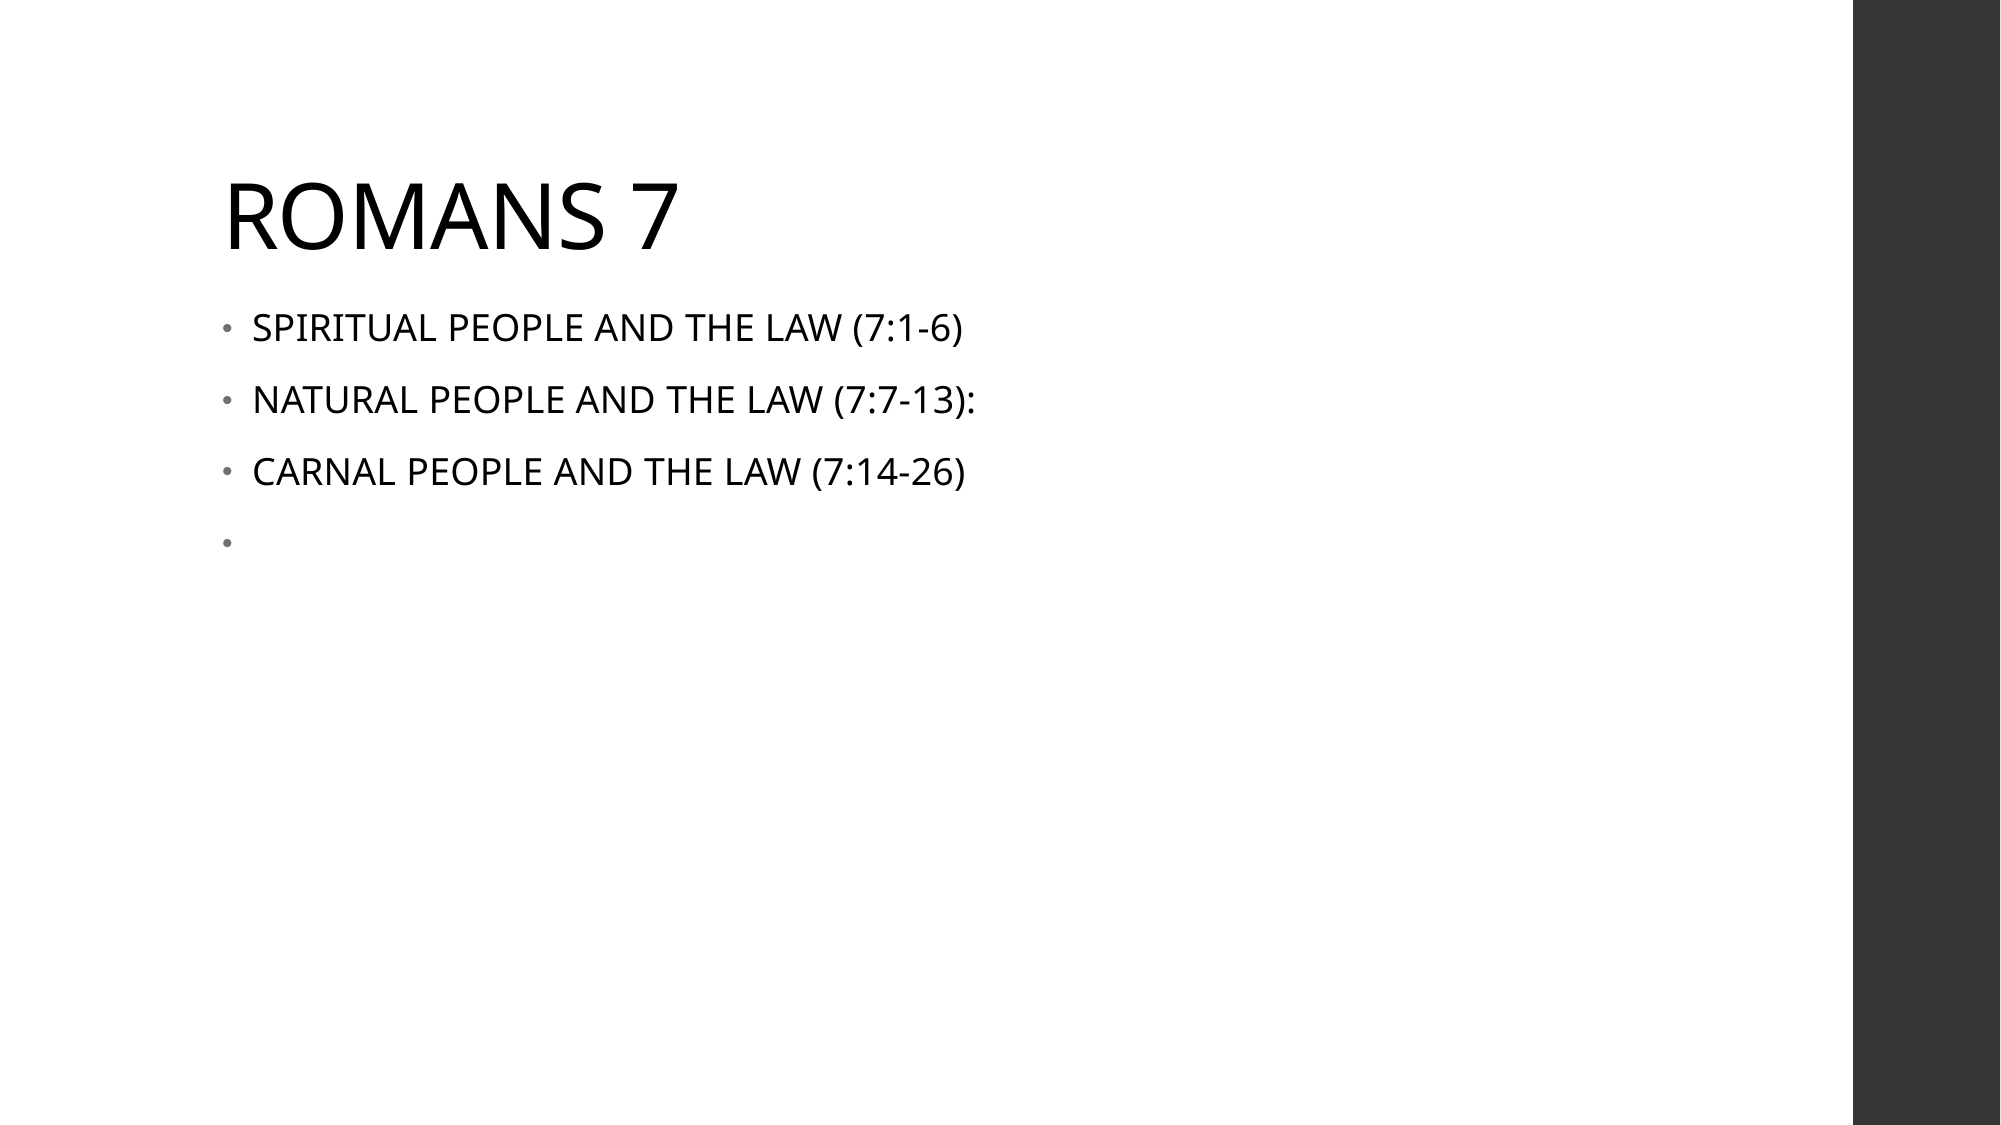

# ROMANS 7
SPIRITUAL PEOPLE AND THE LAW (7:1-6)
NATURAL PEOPLE AND THE LAW (7:7-13):
CARNAL PEOPLE AND THE LAW (7:14-26)